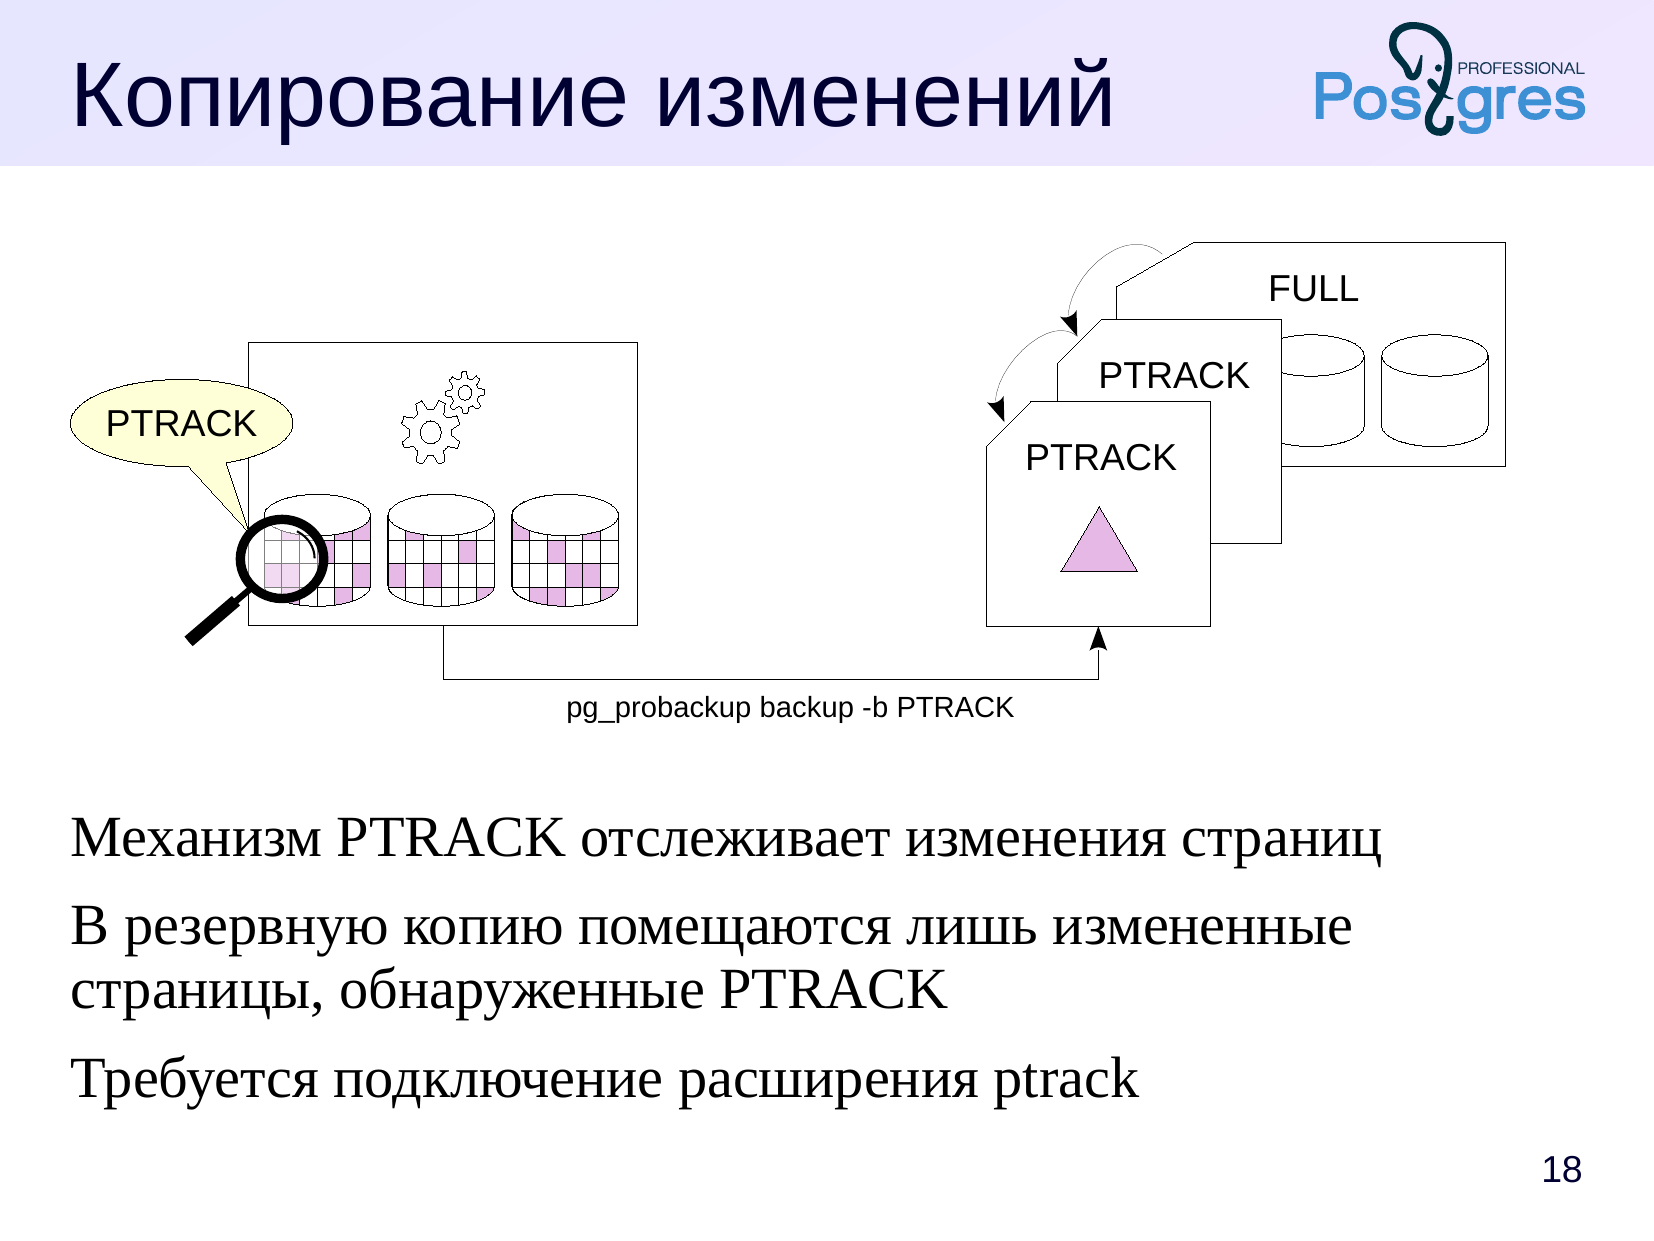

# Копирование изменений
FULL
PTRACK
PTRACK
PTRACK
pg_probackup backup -b PTRACK
Механизм PTRACK отслеживает изменения страниц
В резервную копию помещаются лишь измененные страницы, обнаруженные PTRACK
Требуется подключение расширения ptrack